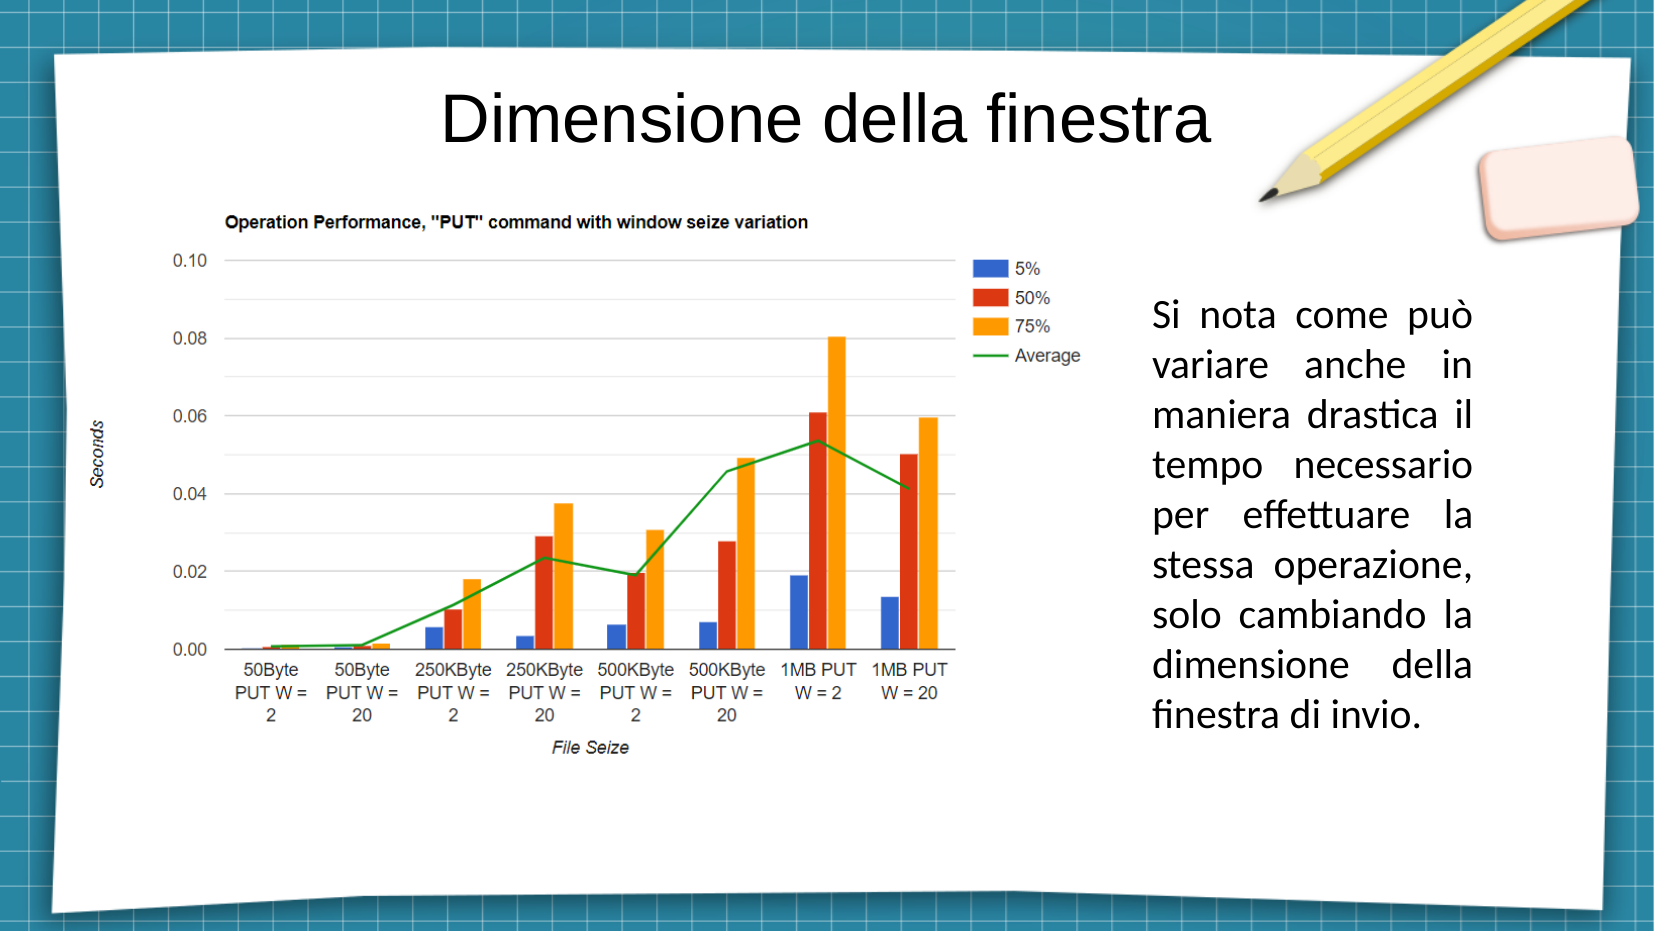

# Dimensione della finestra
Si nota come può variare anche in maniera drastica il tempo necessario per effettuare la stessa operazione, solo cambiando la dimensione della finestra di invio.